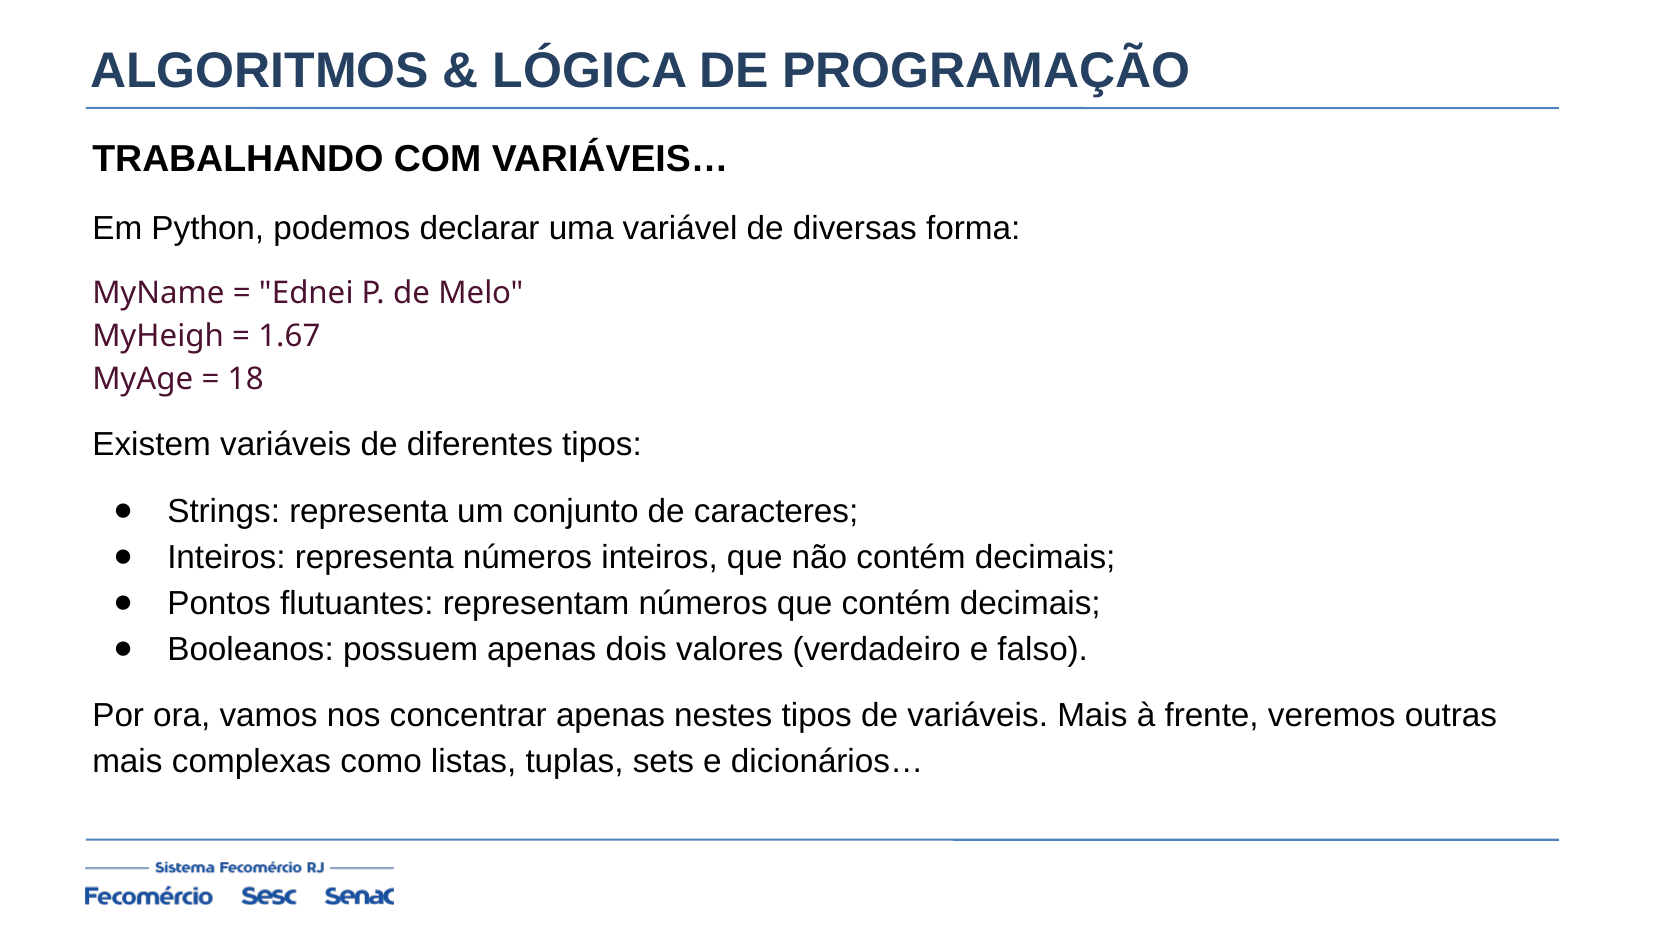

ALGORITMOS & LÓGICA DE PROGRAMAÇÃO
TRABALHANDO COM VARIÁVEIS…
Em Python, podemos declarar uma variável de diversas forma:
MyName = "Ednei P. de Melo"
MyHeigh = 1.67
MyAge = 18
Existem variáveis de diferentes tipos:
Strings: representa um conjunto de caracteres;
Inteiros: representa números inteiros, que não contém decimais;
Pontos flutuantes: representam números que contém decimais;
Booleanos: possuem apenas dois valores (verdadeiro e falso).
Por ora, vamos nos concentrar apenas nestes tipos de variáveis. Mais à frente, veremos outras mais complexas como listas, tuplas, sets e dicionários…